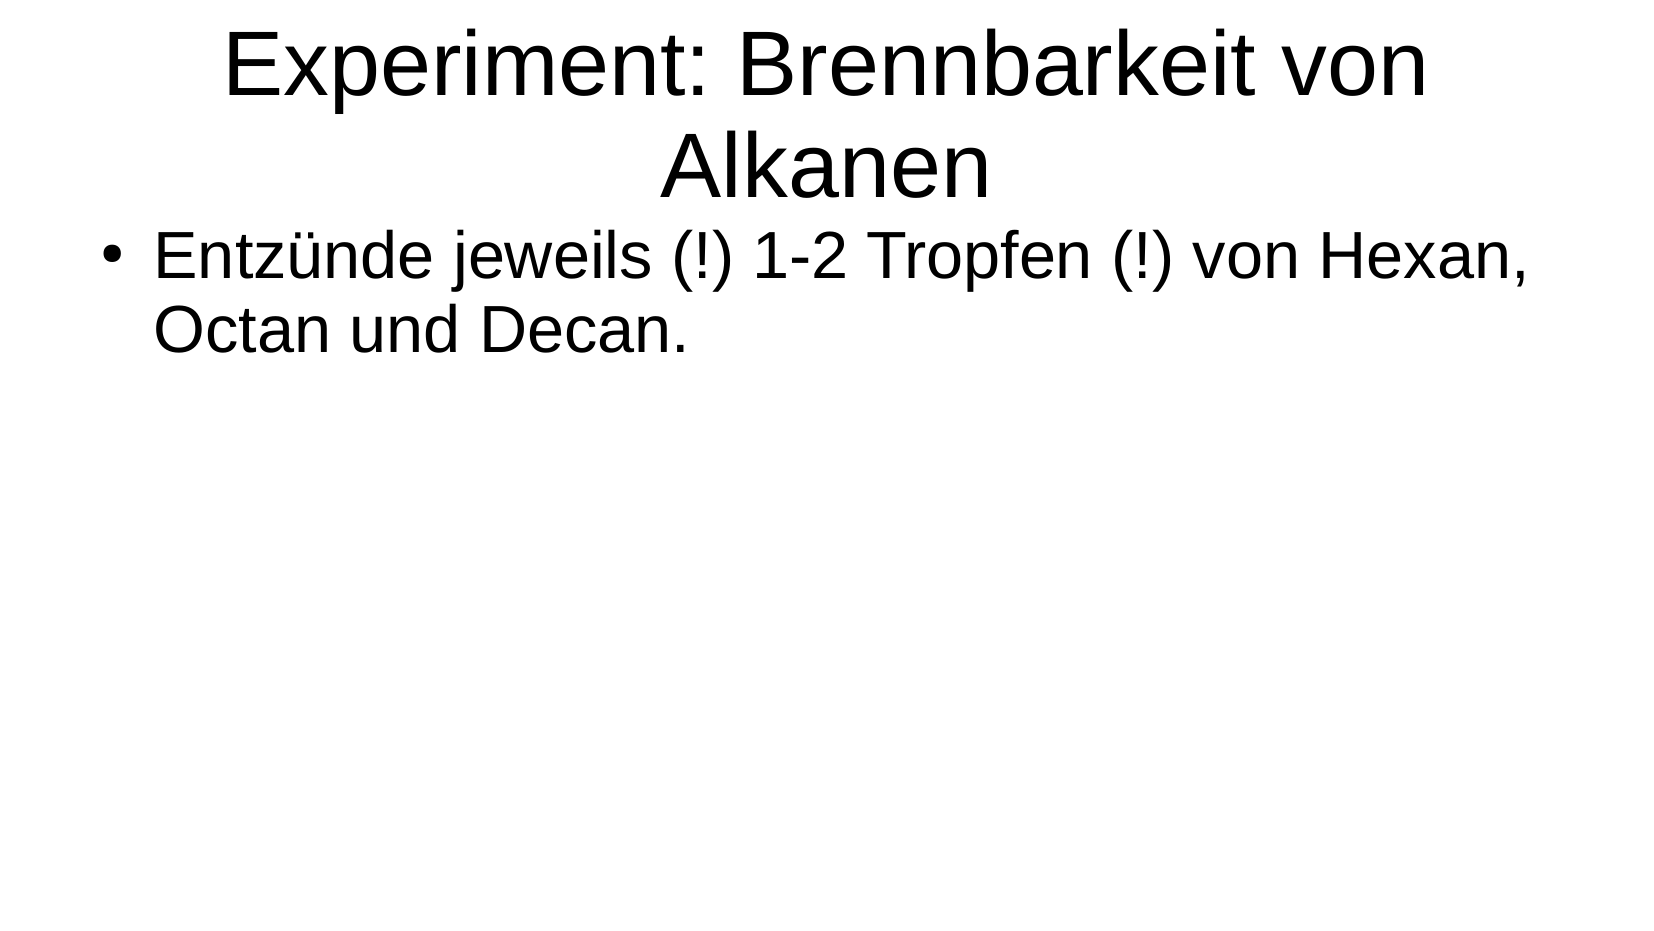

# Experiment: Brennbarkeit von Alkanen
Entzünde jeweils (!) 1-2 Tropfen (!) von Hexan, Octan und Decan.